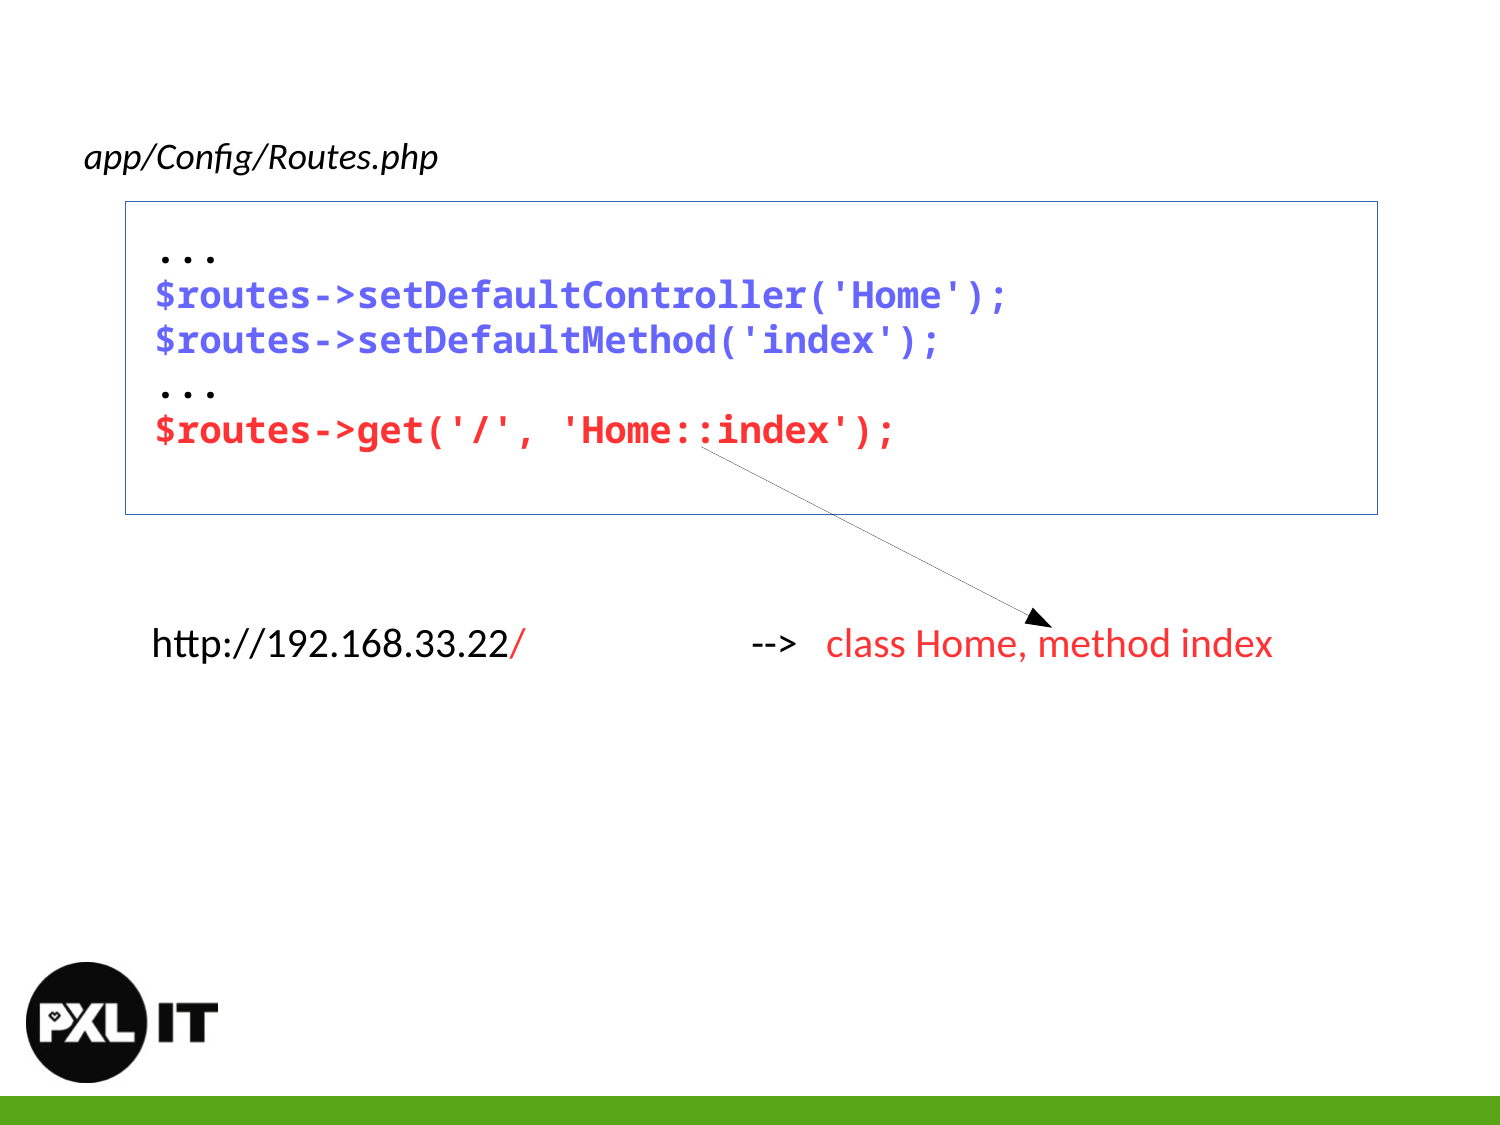

app/Config/Routes.php
...
$routes->setDefaultController('Home');
$routes->setDefaultMethod('index');
...
$routes->get('/', 'Home::index');
http://192.168.33.22/				--> class Home, method index